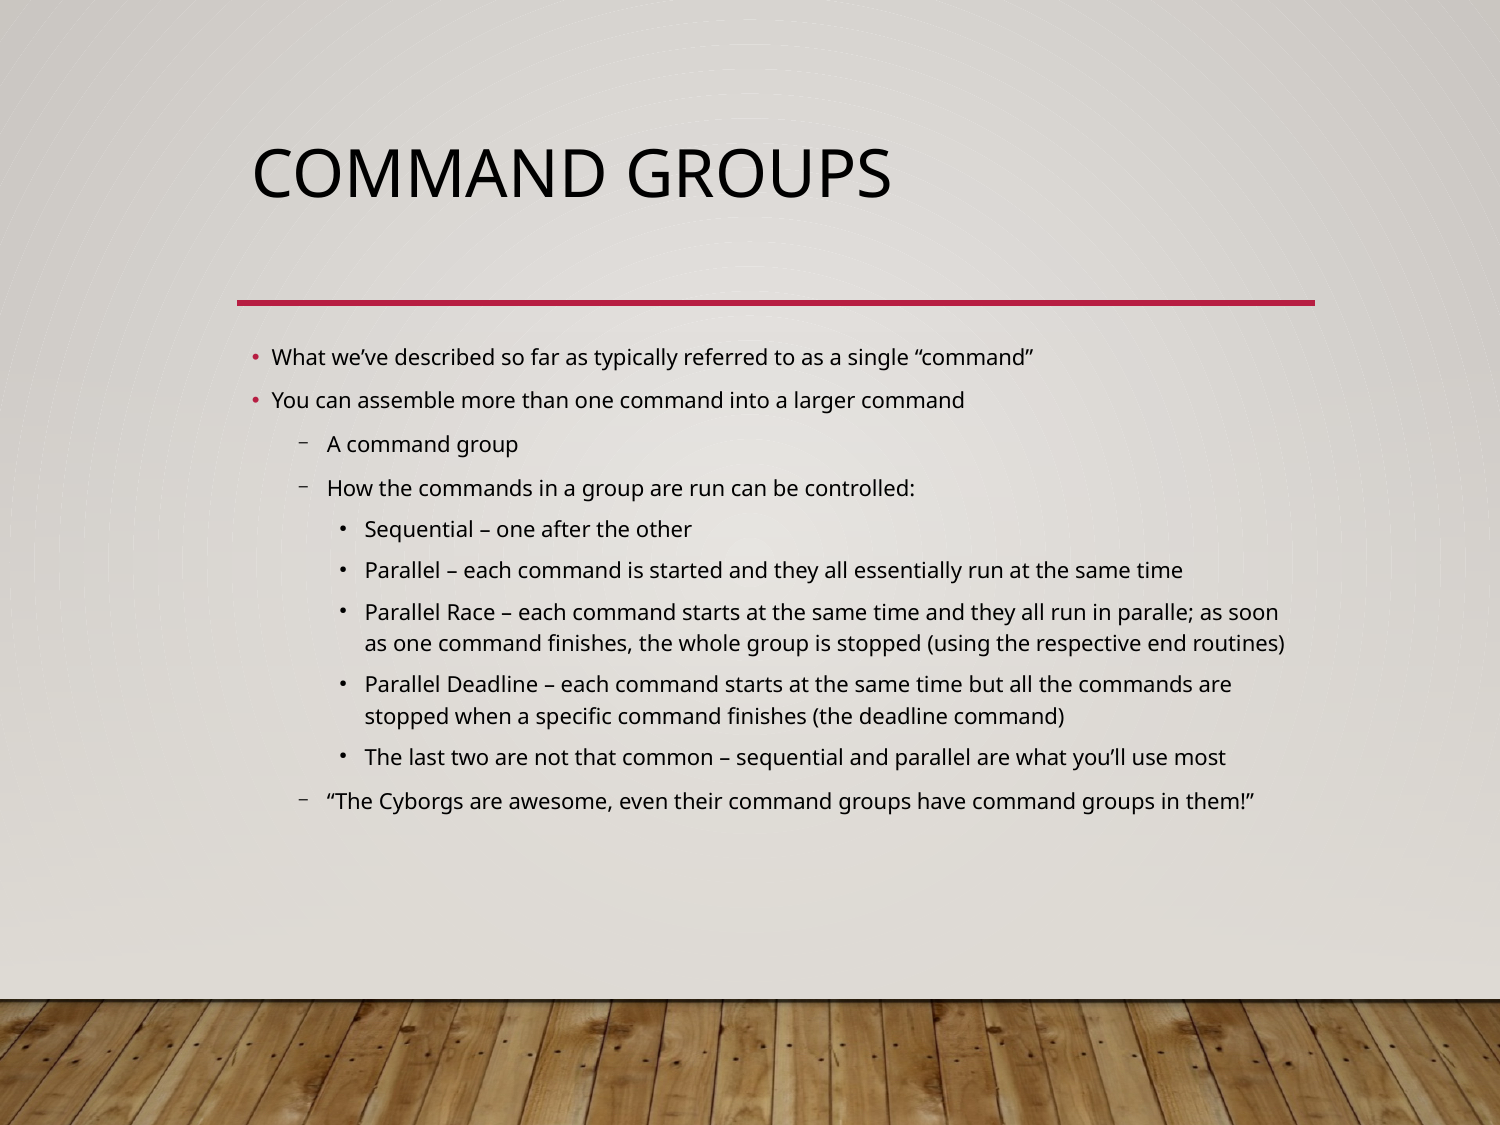

# Command Groups
What we’ve described so far as typically referred to as a single “command”
You can assemble more than one command into a larger command
A command group
How the commands in a group are run can be controlled:
Sequential – one after the other
Parallel – each command is started and they all essentially run at the same time
Parallel Race – each command starts at the same time and they all run in paralle; as soon as one command finishes, the whole group is stopped (using the respective end routines)
Parallel Deadline – each command starts at the same time but all the commands are stopped when a specific command finishes (the deadline command)
The last two are not that common – sequential and parallel are what you’ll use most
“The Cyborgs are awesome, even their command groups have command groups in them!”